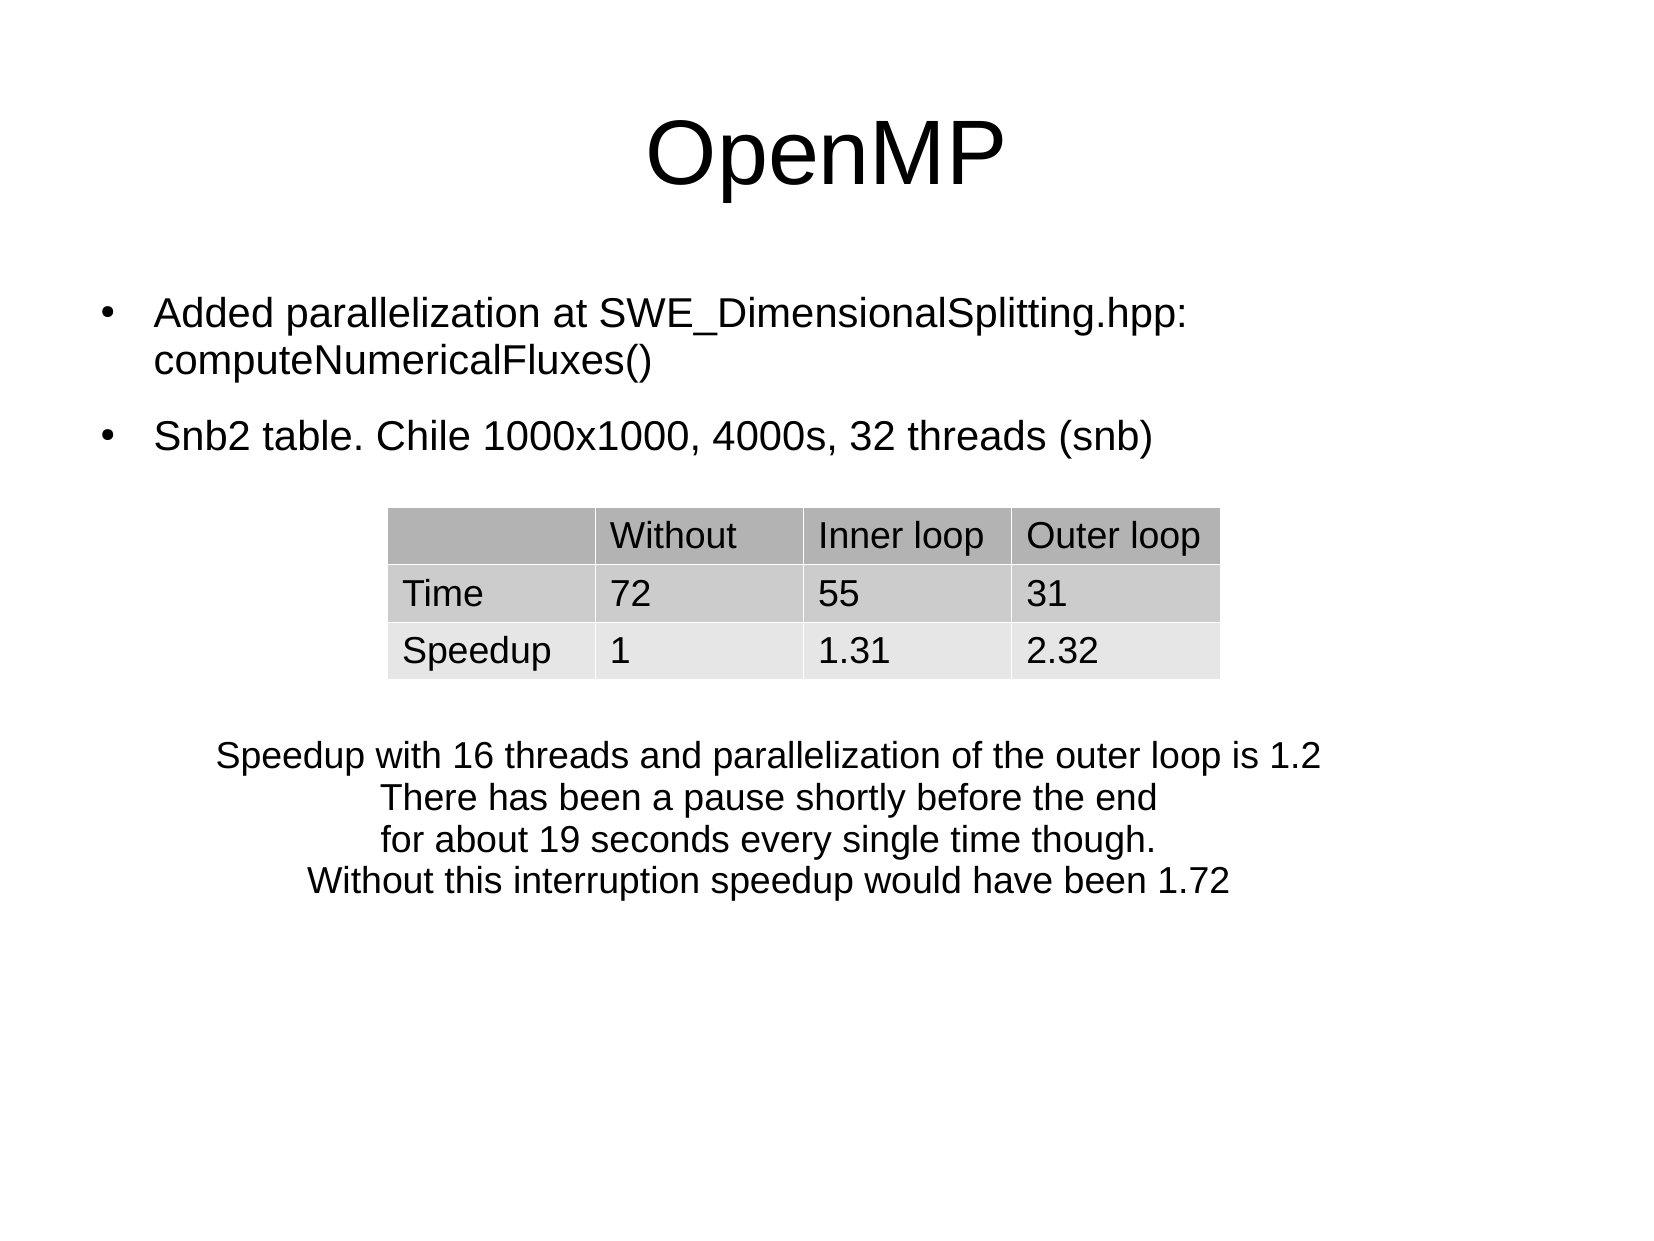

# OpenMP
Added parallelization at SWE_DimensionalSplitting.hpp: computeNumericalFluxes()
Snb2 table. Chile 1000x1000, 4000s, 32 threads (snb)
| | Without | Inner loop | Outer loop |
| --- | --- | --- | --- |
| Time | 72 | 55 | 31 |
| Speedup | 1 | 1.31 | 2.32 |
Speedup with 16 threads and parallelization of the outer loop is 1.2
There has been a pause shortly before the end
for about 19 seconds every single time though.
Without this interruption speedup would have been 1.72